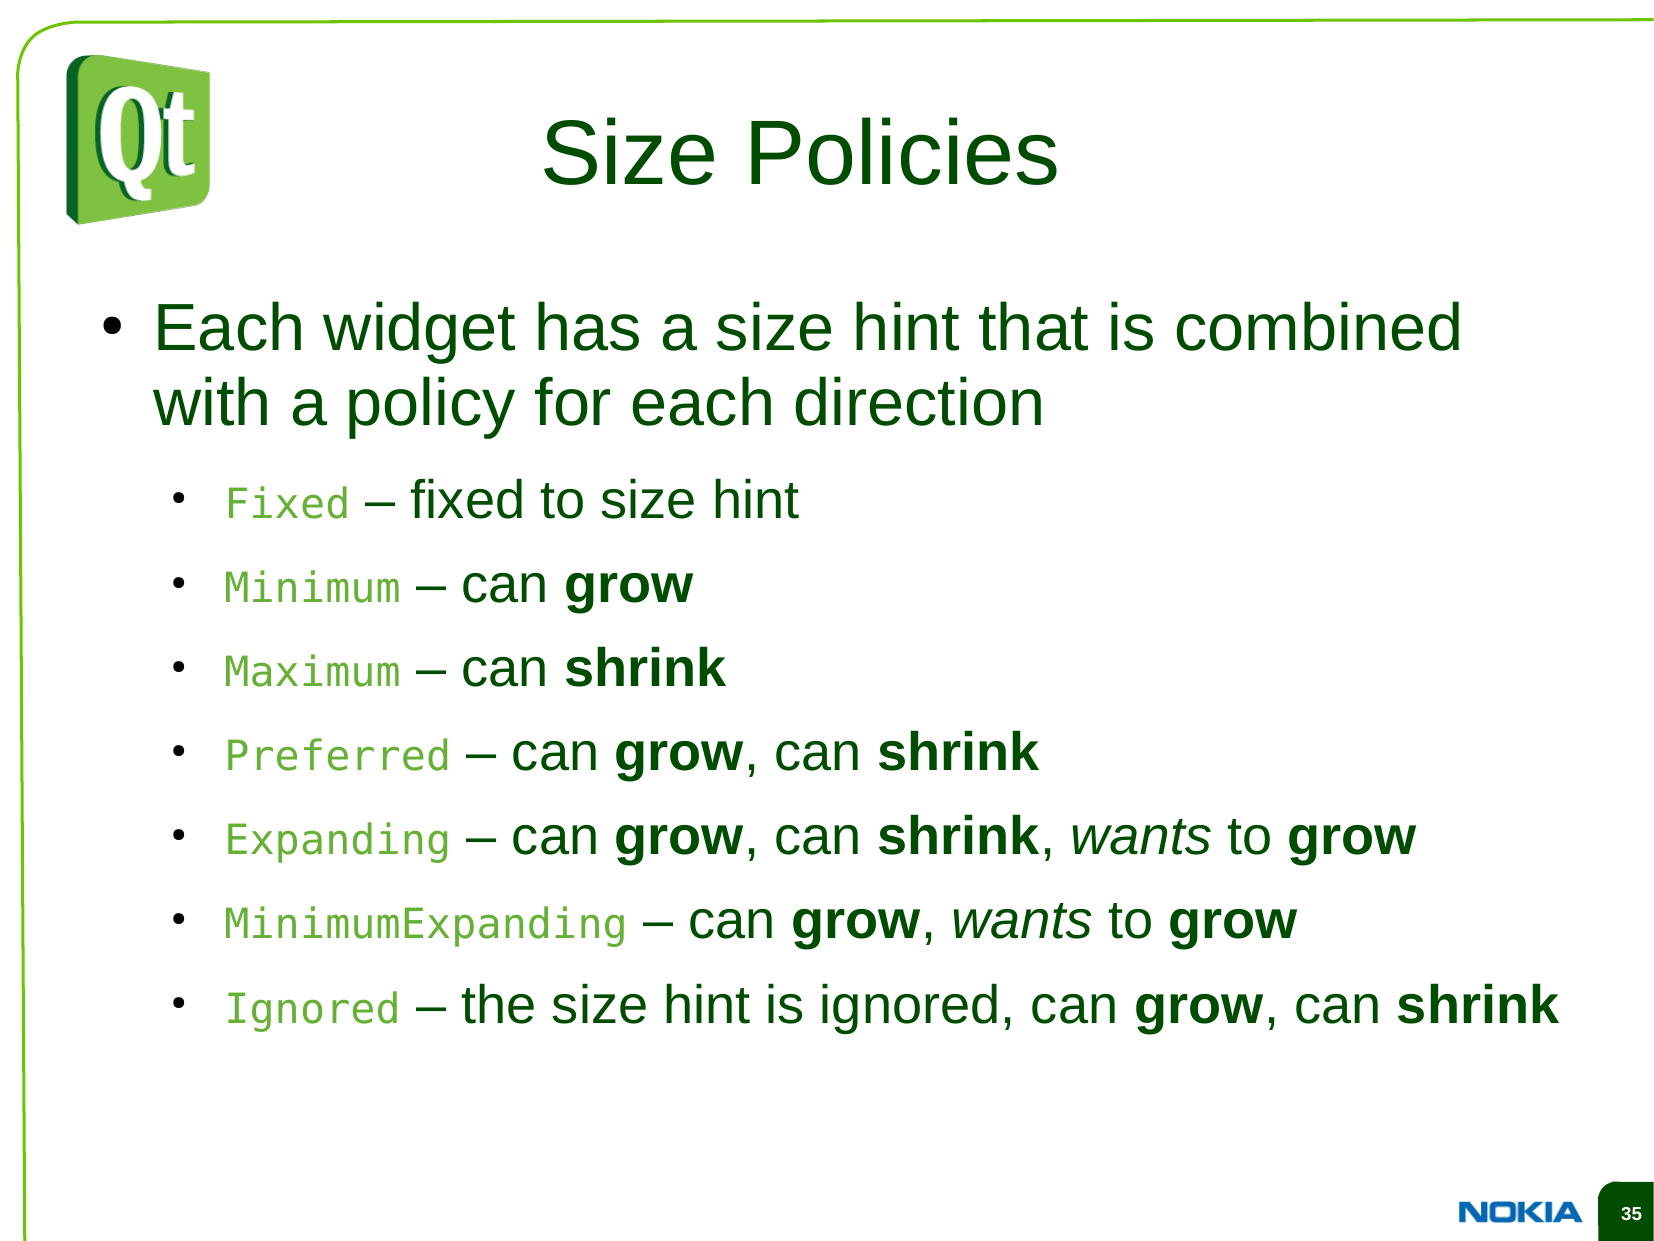

# Size Policies
Each widget has a size hint that is combined
with a policy for each direction
Fixed – fixed to size hint
Minimum – can grow
Maximum – can shrink
Preferred – can grow, can shrink
Expanding – can grow, can shrink, wants to grow
MinimumExpanding – can grow, wants to grow
Ignored – the size hint is ignored, can grow, can shrink